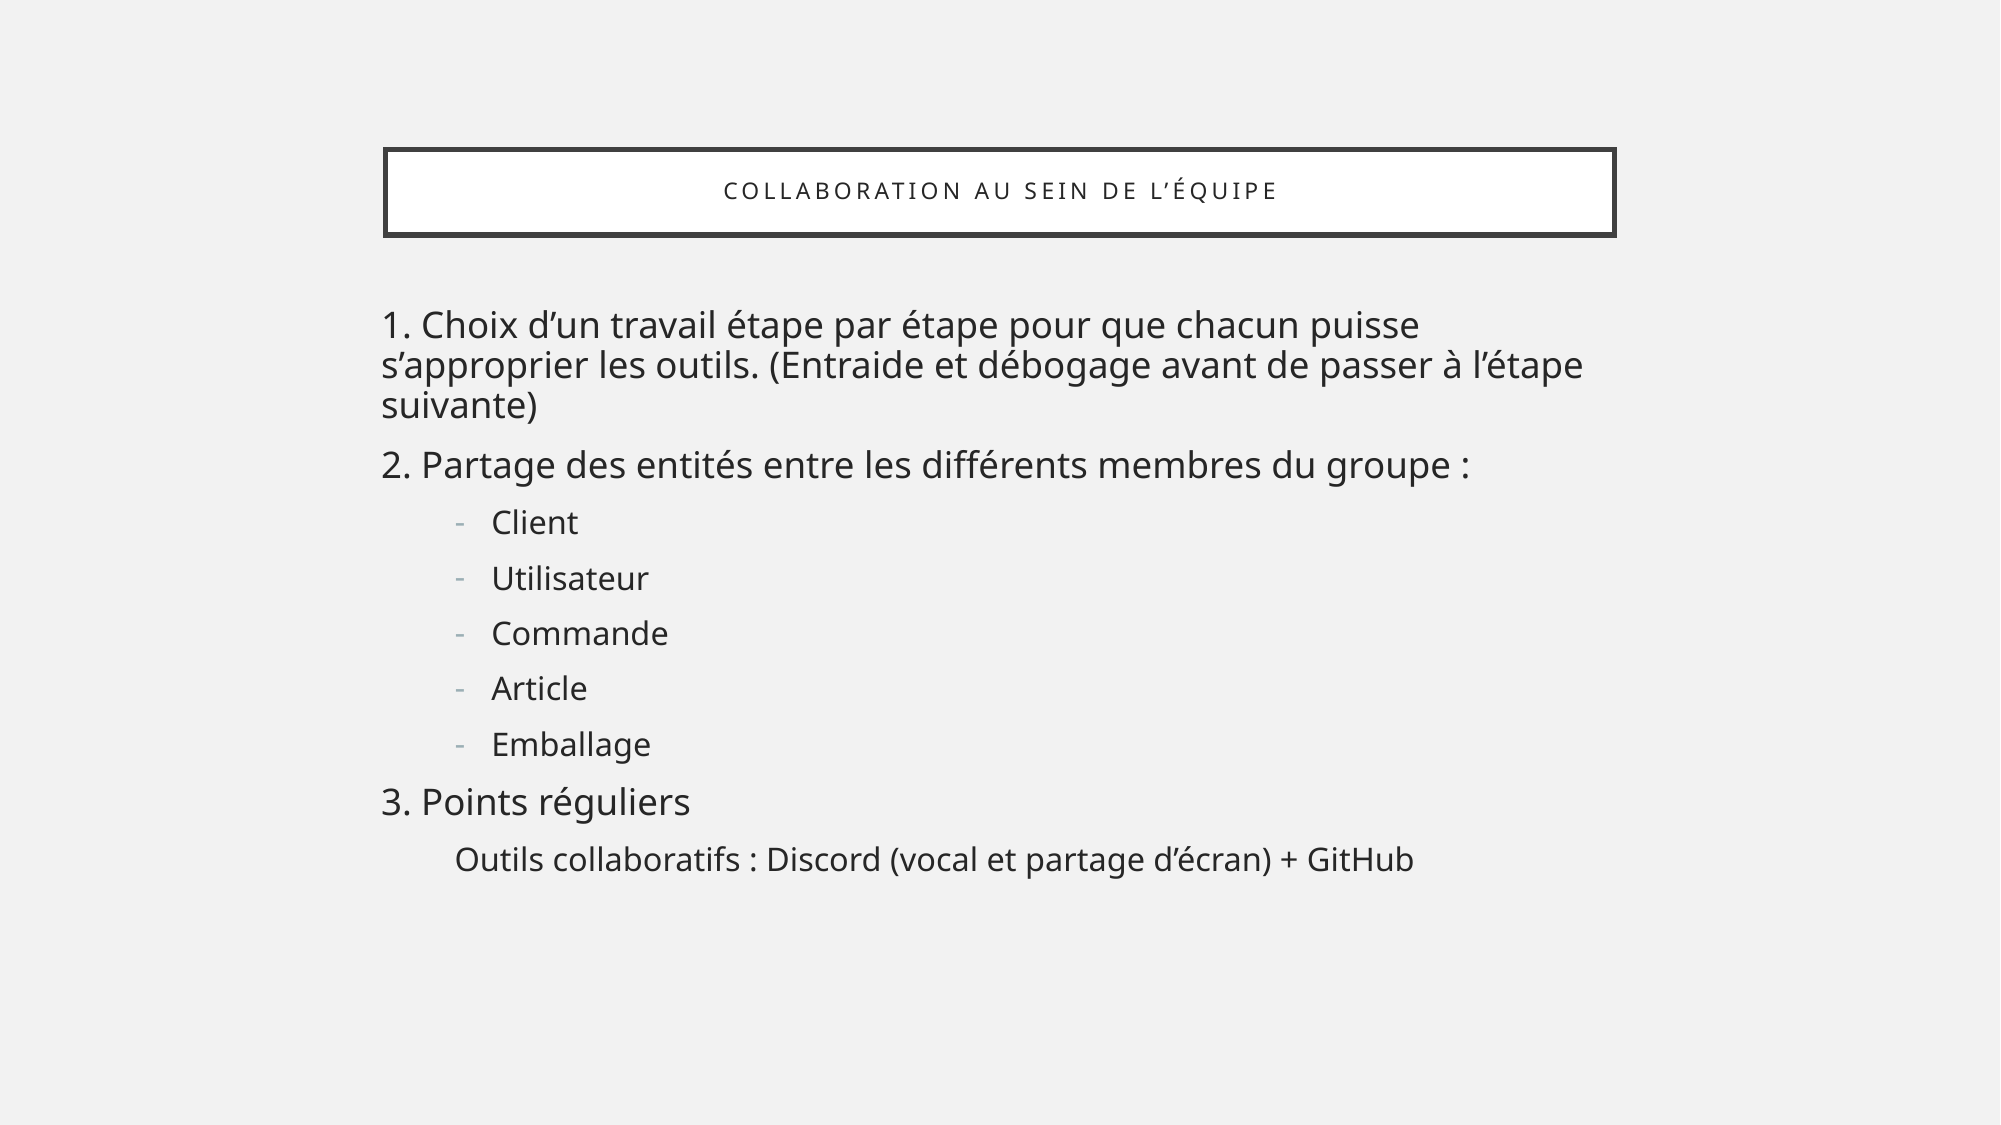

# Collaboration AU SEIN DE L’équipe
1. Choix d’un travail étape par étape pour que chacun puisse s’approprier les outils. (Entraide et débogage avant de passer à l’étape suivante)
2. Partage des entités entre les différents membres du groupe :
Client
Utilisateur
Commande
Article
Emballage
3. Points réguliers
Outils collaboratifs : Discord (vocal et partage d’écran) + GitHub